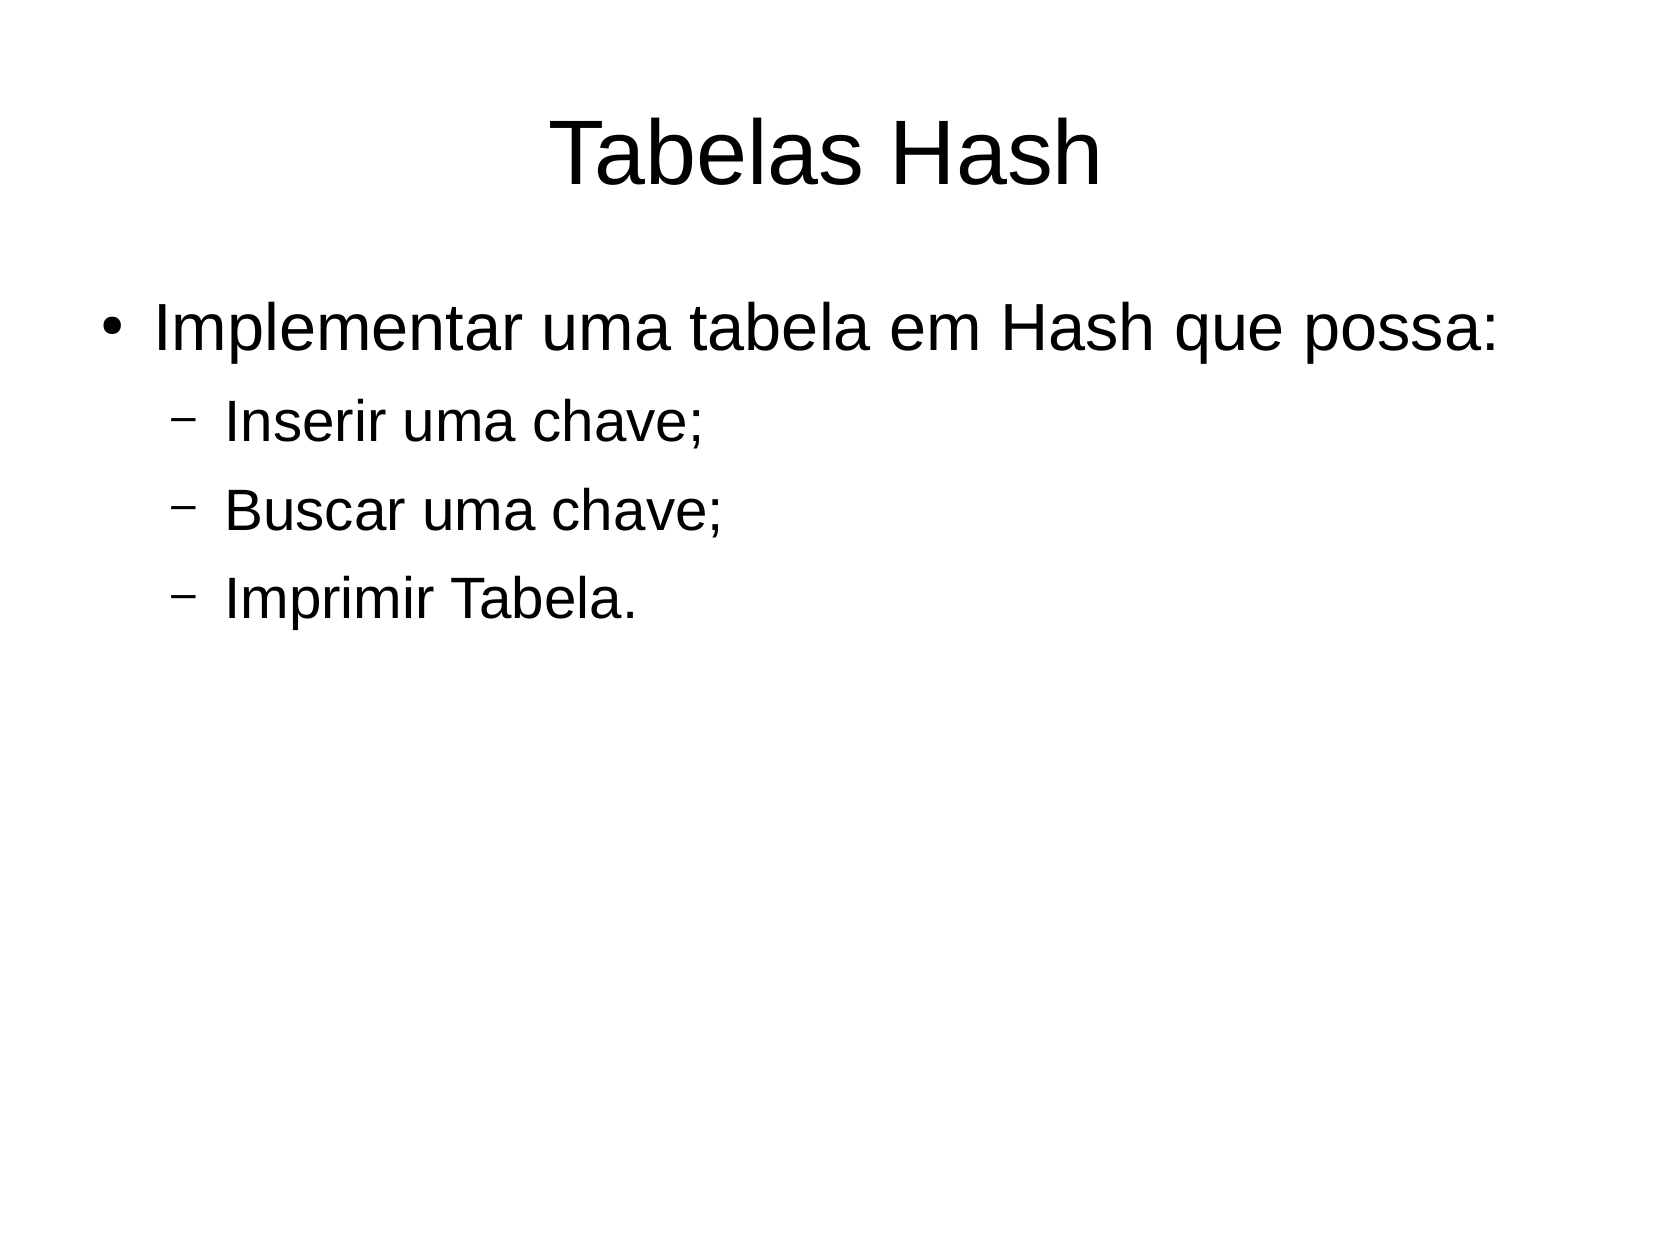

# Tabelas Hash
Implementar uma tabela em Hash que possa:
Inserir uma chave;
Buscar uma chave;
Imprimir Tabela.